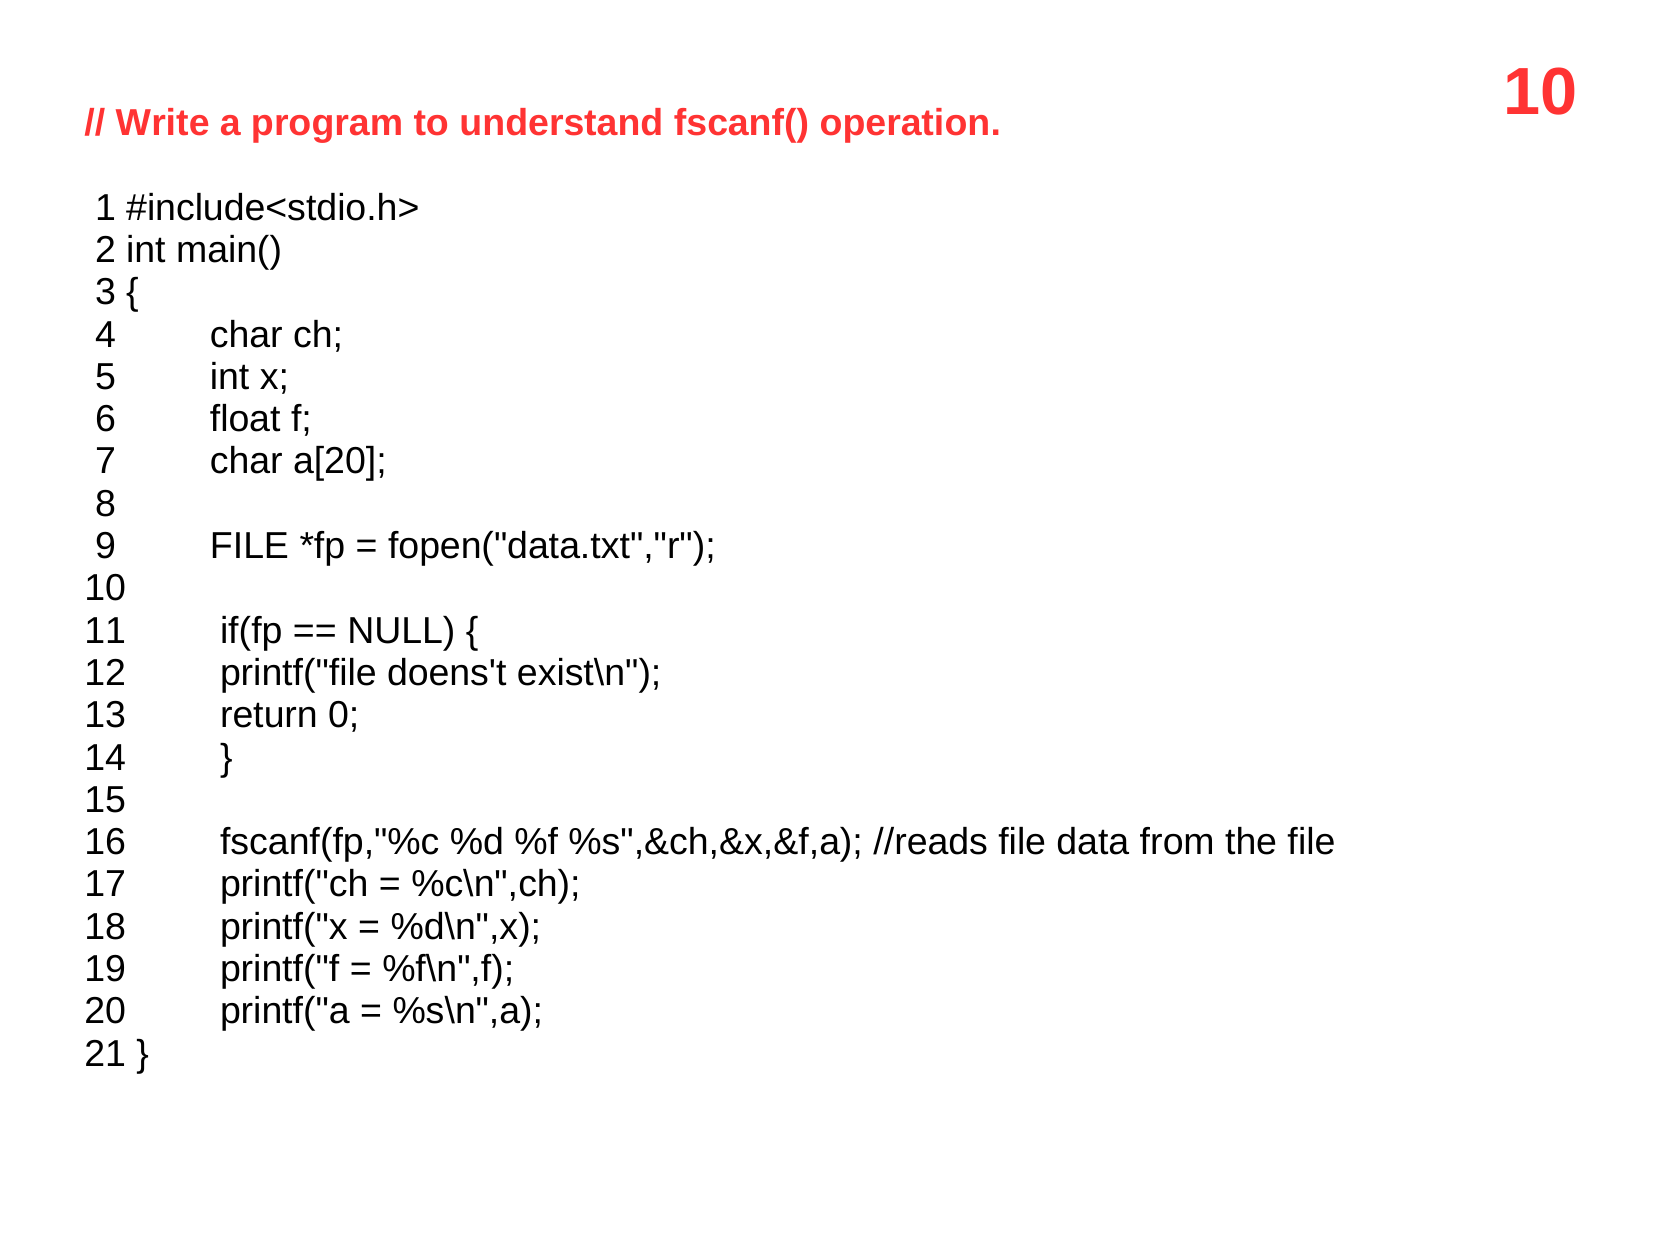

10
 // Write a program to understand fscanf() operation.
 1 #include<stdio.h>
 2 int main()
 3 {
 4 char ch;
 5 int x;
 6 float f;
 7 char a[20];
 8
 9 FILE *fp = fopen("data.txt","r");
 10
 11 if(fp == NULL) {
 12 printf("file doens't exist\n");
 13 return 0;
 14 }
 15
 16 fscanf(fp,"%c %d %f %s",&ch,&x,&f,a); //reads file data from the file
 17 printf("ch = %c\n",ch);
 18 printf("x = %d\n",x);
 19 printf("f = %f\n",f);
 20 printf("a = %s\n",a);
 21 }